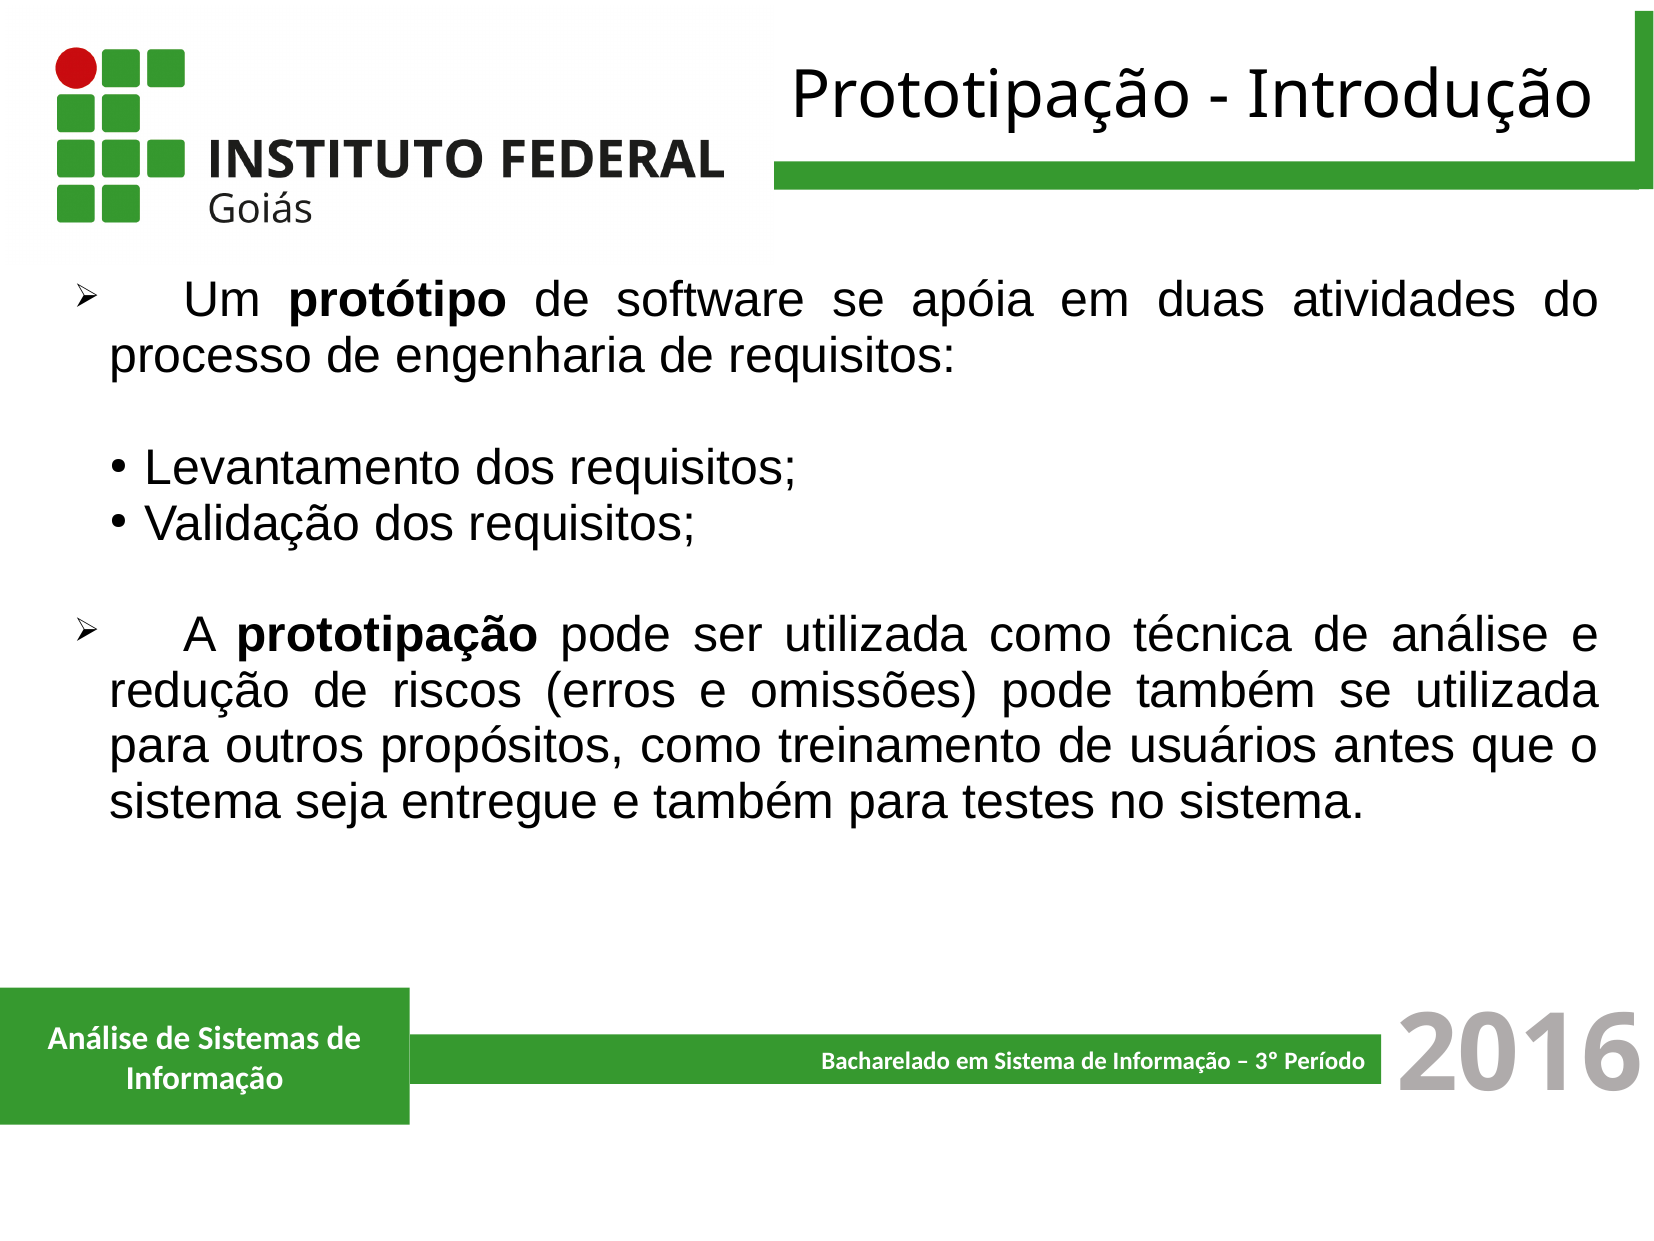

Prototipação - Introdução
	Um protótipo de software se apóia em duas atividades do processo de engenharia de requisitos:
Levantamento dos requisitos;
Validação dos requisitos;
	A prototipação pode ser utilizada como técnica de análise e redução de riscos (erros e omissões) pode também se utilizada para outros propósitos, como treinamento de usuários antes que o sistema seja entregue e também para testes no sistema.
2016
Análise de Sistemas de Informação
Bacharelado em Sistema de Informação – 3º Período